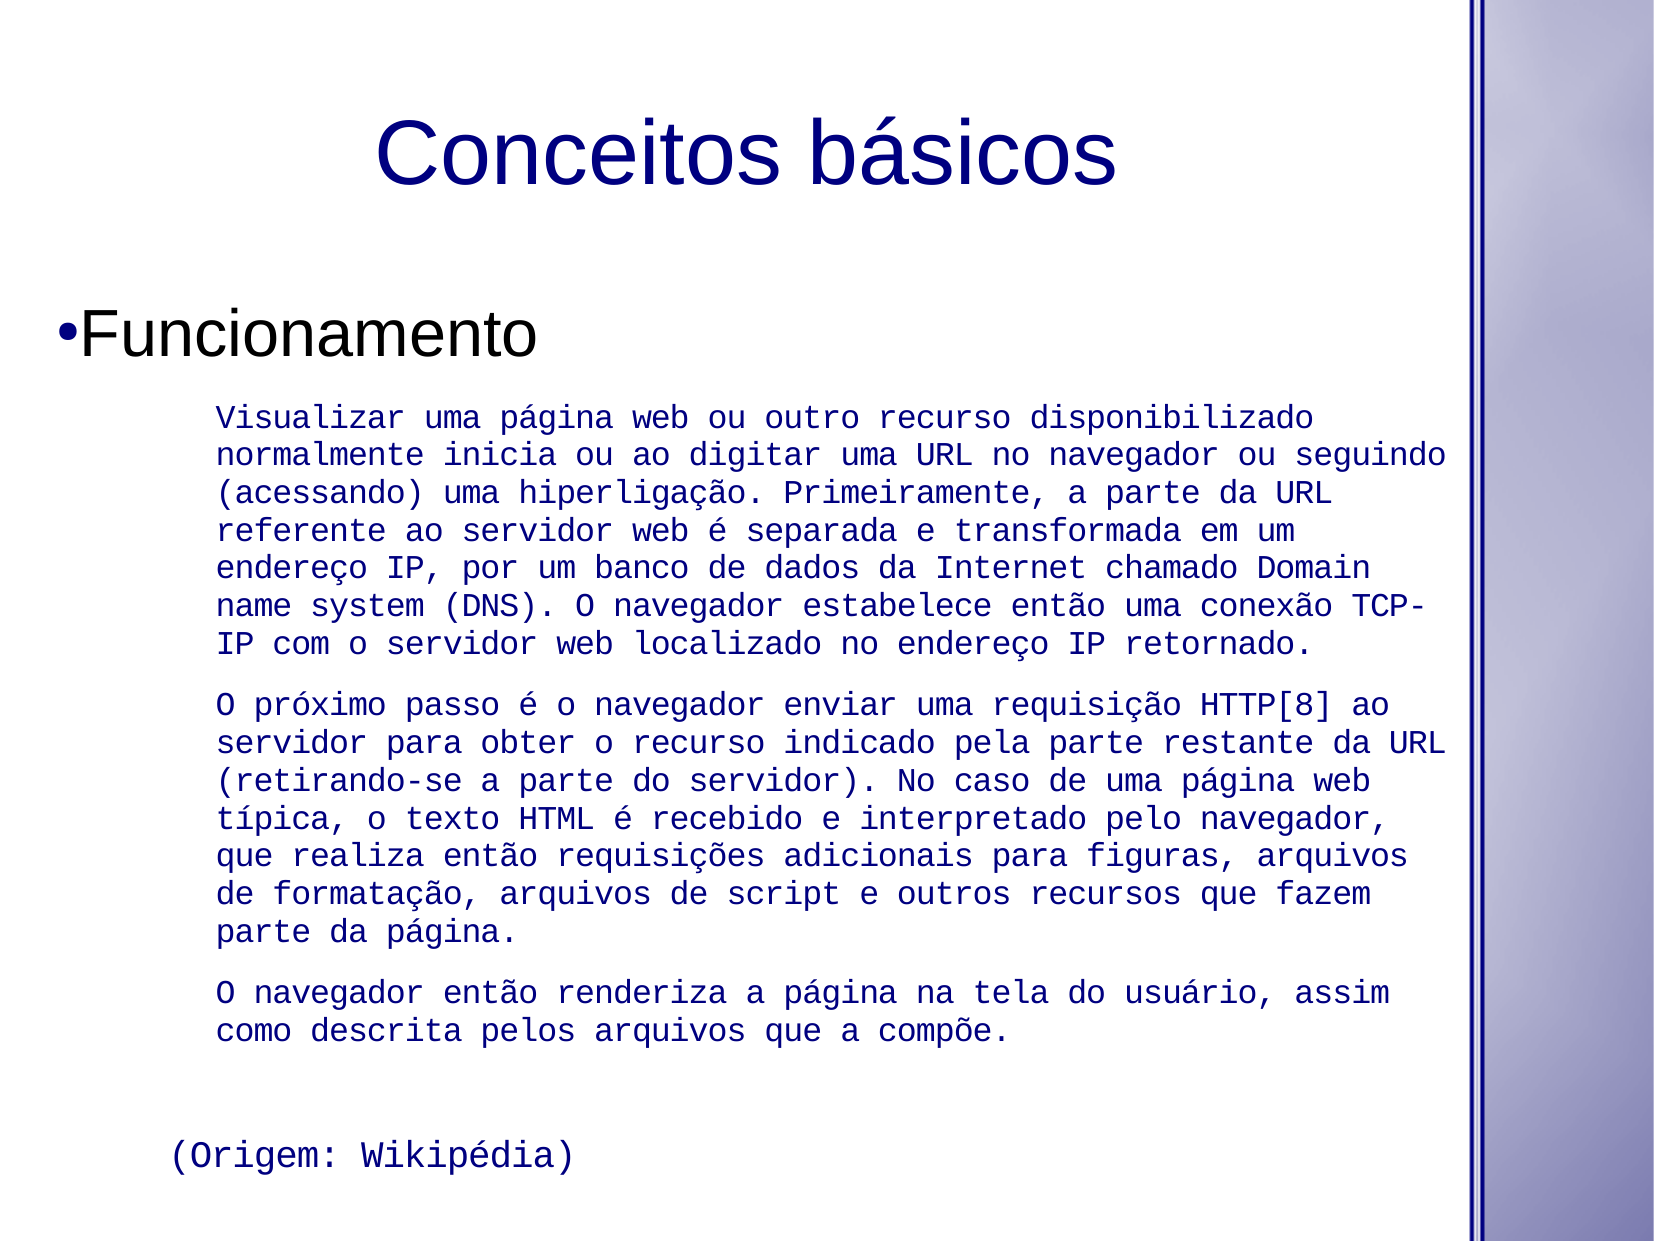

# Conceitos básicos
Funcionamento
Visualizar uma página web ou outro recurso disponibilizado normalmente inicia ou ao digitar uma URL no navegador ou seguindo (acessando) uma hiperligação. Primeiramente, a parte da URL referente ao servidor web é separada e transformada em um endereço IP, por um banco de dados da Internet chamado Domain name system (DNS). O navegador estabelece então uma conexão TCP-IP com o servidor web localizado no endereço IP retornado.
O próximo passo é o navegador enviar uma requisição HTTP[8] ao servidor para obter o recurso indicado pela parte restante da URL (retirando-se a parte do servidor). No caso de uma página web típica, o texto HTML é recebido e interpretado pelo navegador, que realiza então requisições adicionais para figuras, arquivos de formatação, arquivos de script e outros recursos que fazem parte da página.
O navegador então renderiza a página na tela do usuário, assim como descrita pelos arquivos que a compõe.
(Origem: Wikipédia)